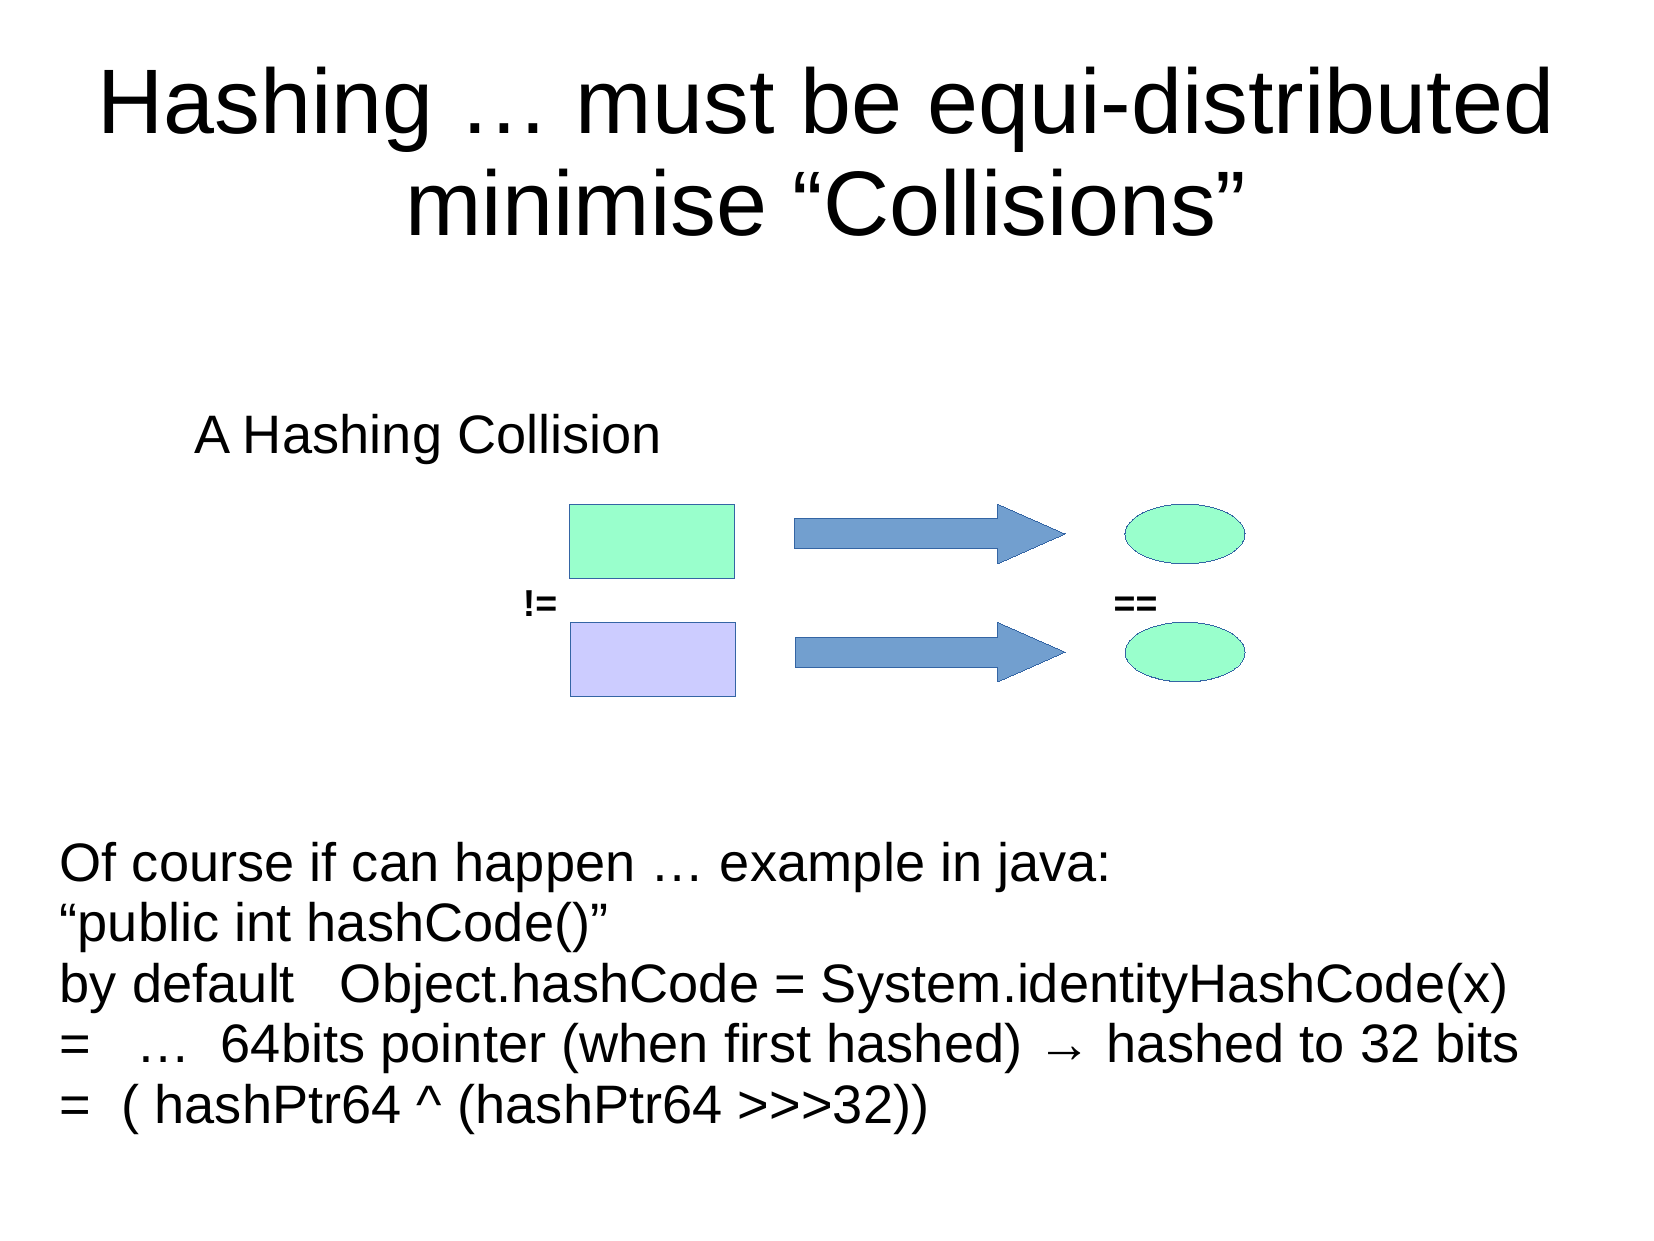

# Hashing … must be equi-distributed minimise “Collisions”
A Hashing Collision
!=
==
Of course if can happen … example in java:
“public int hashCode()”
by default Object.hashCode = System.identityHashCode(x)
= … 64bits pointer (when first hashed) → hashed to 32 bits
= ( hashPtr64 ^ (hashPtr64 >>>32))